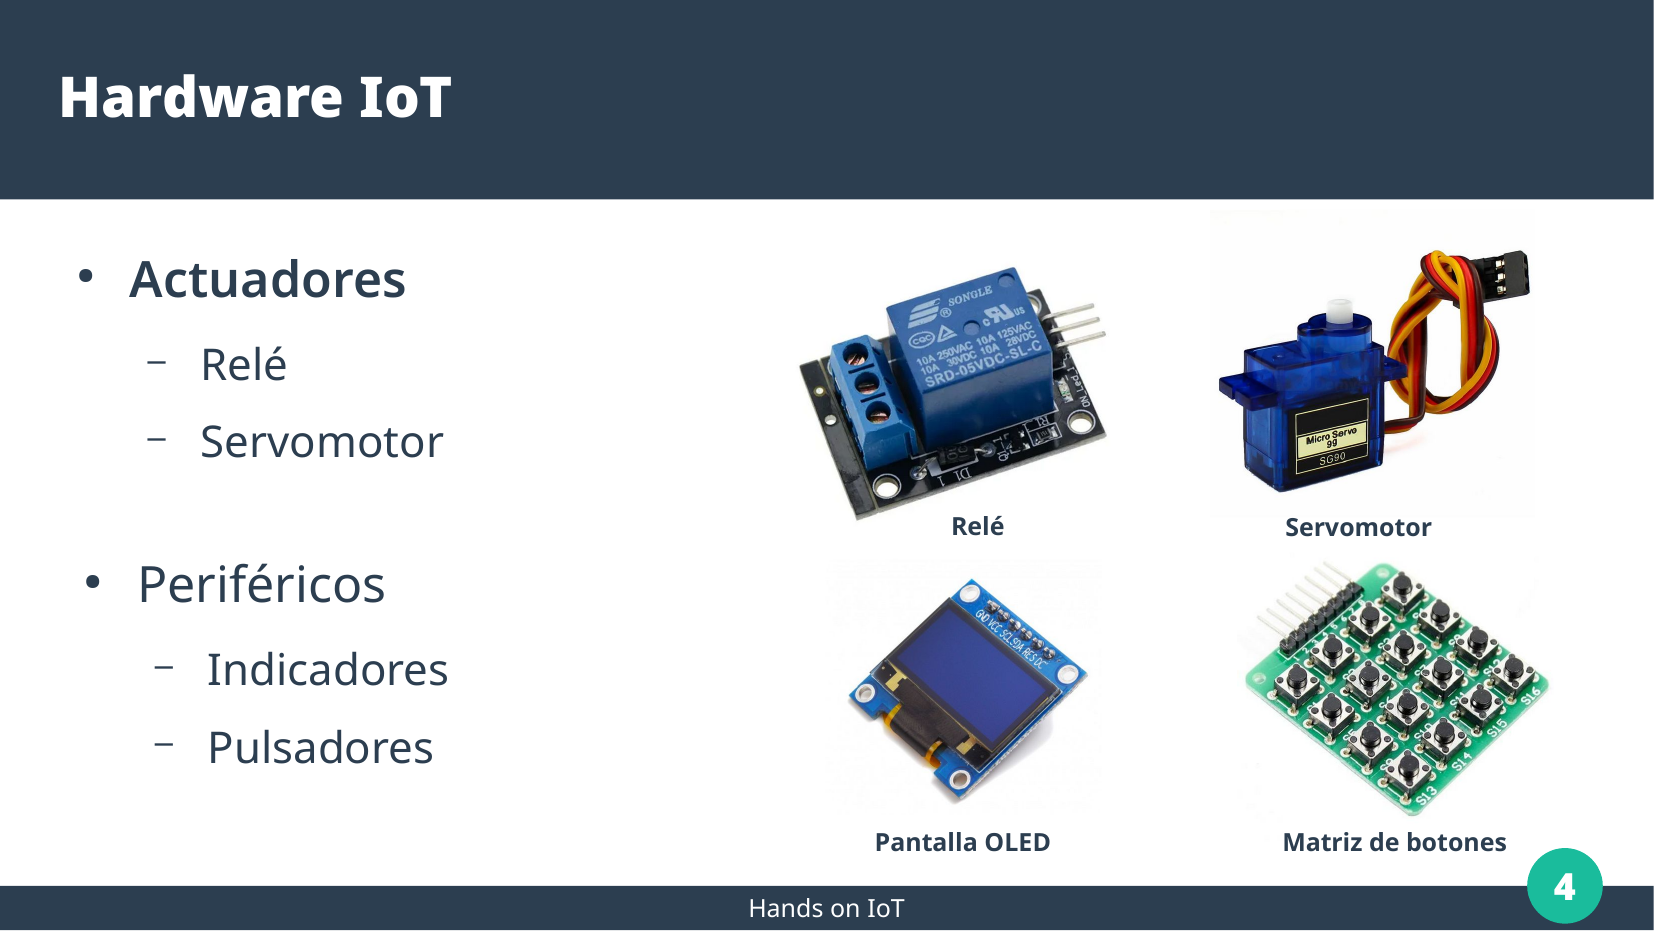

# Hardware IoT
Actuadores
Relé
Servomotor
Relé
Servomotor
Periféricos
Indicadores
Pulsadores
Pantalla OLED
Matriz de botones
Hands on IoT